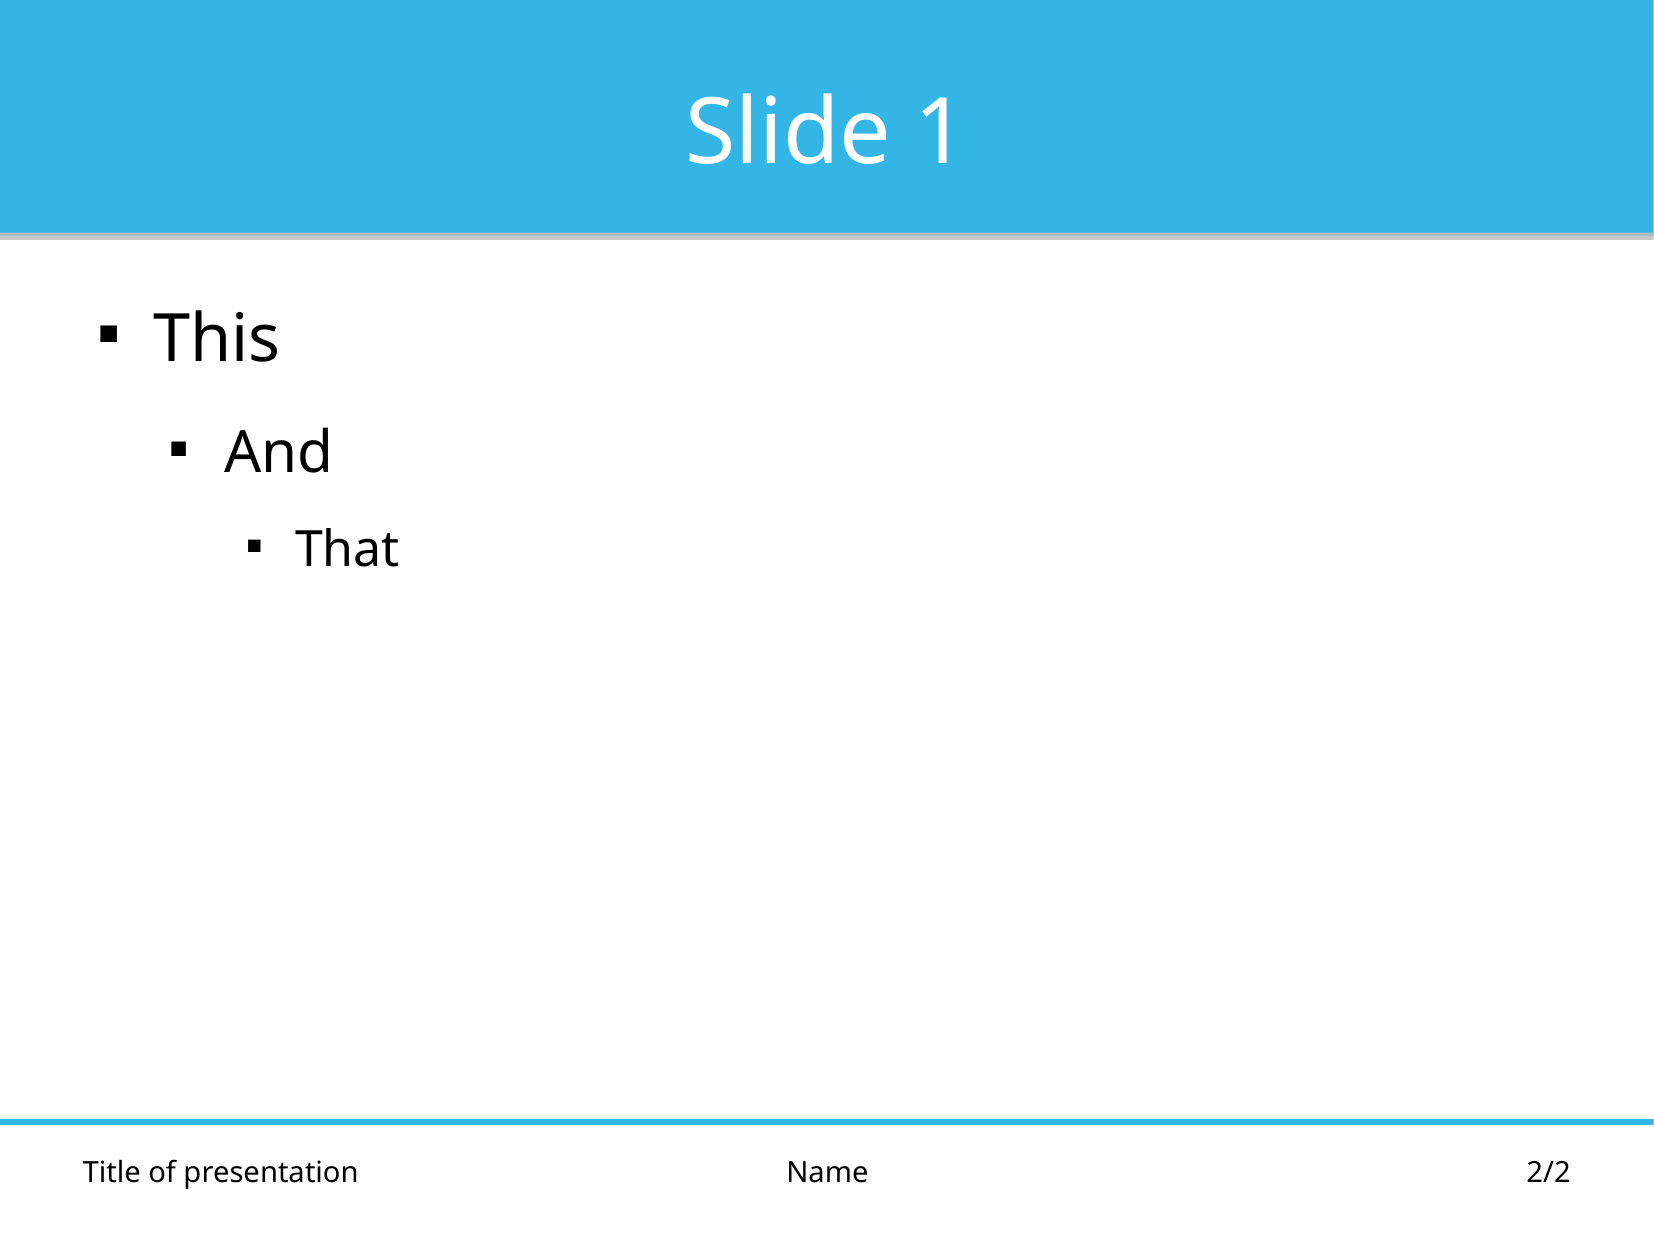

# Slide 1
This
And
That
2